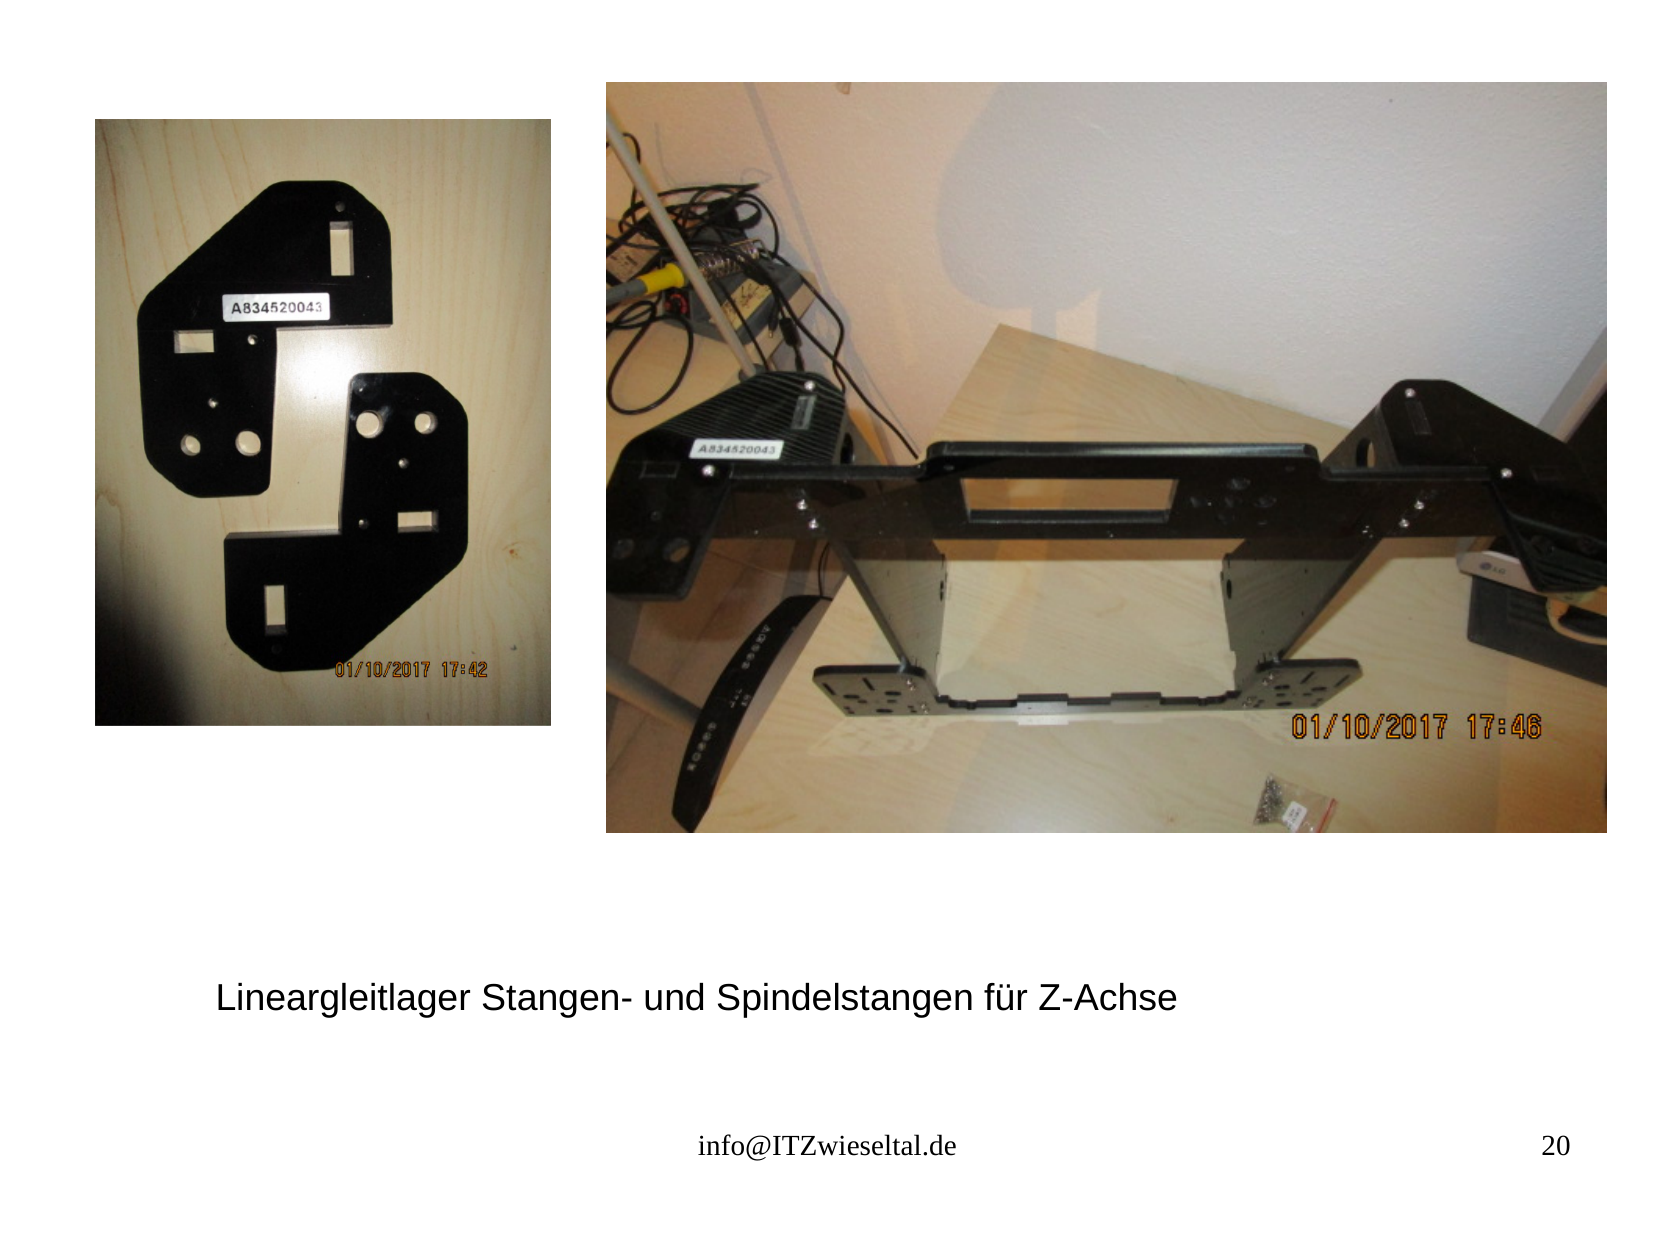

Lineargleitlager Stangen- und Spindelstangen für Z-Achse
info@ITZwieseltal.de
20